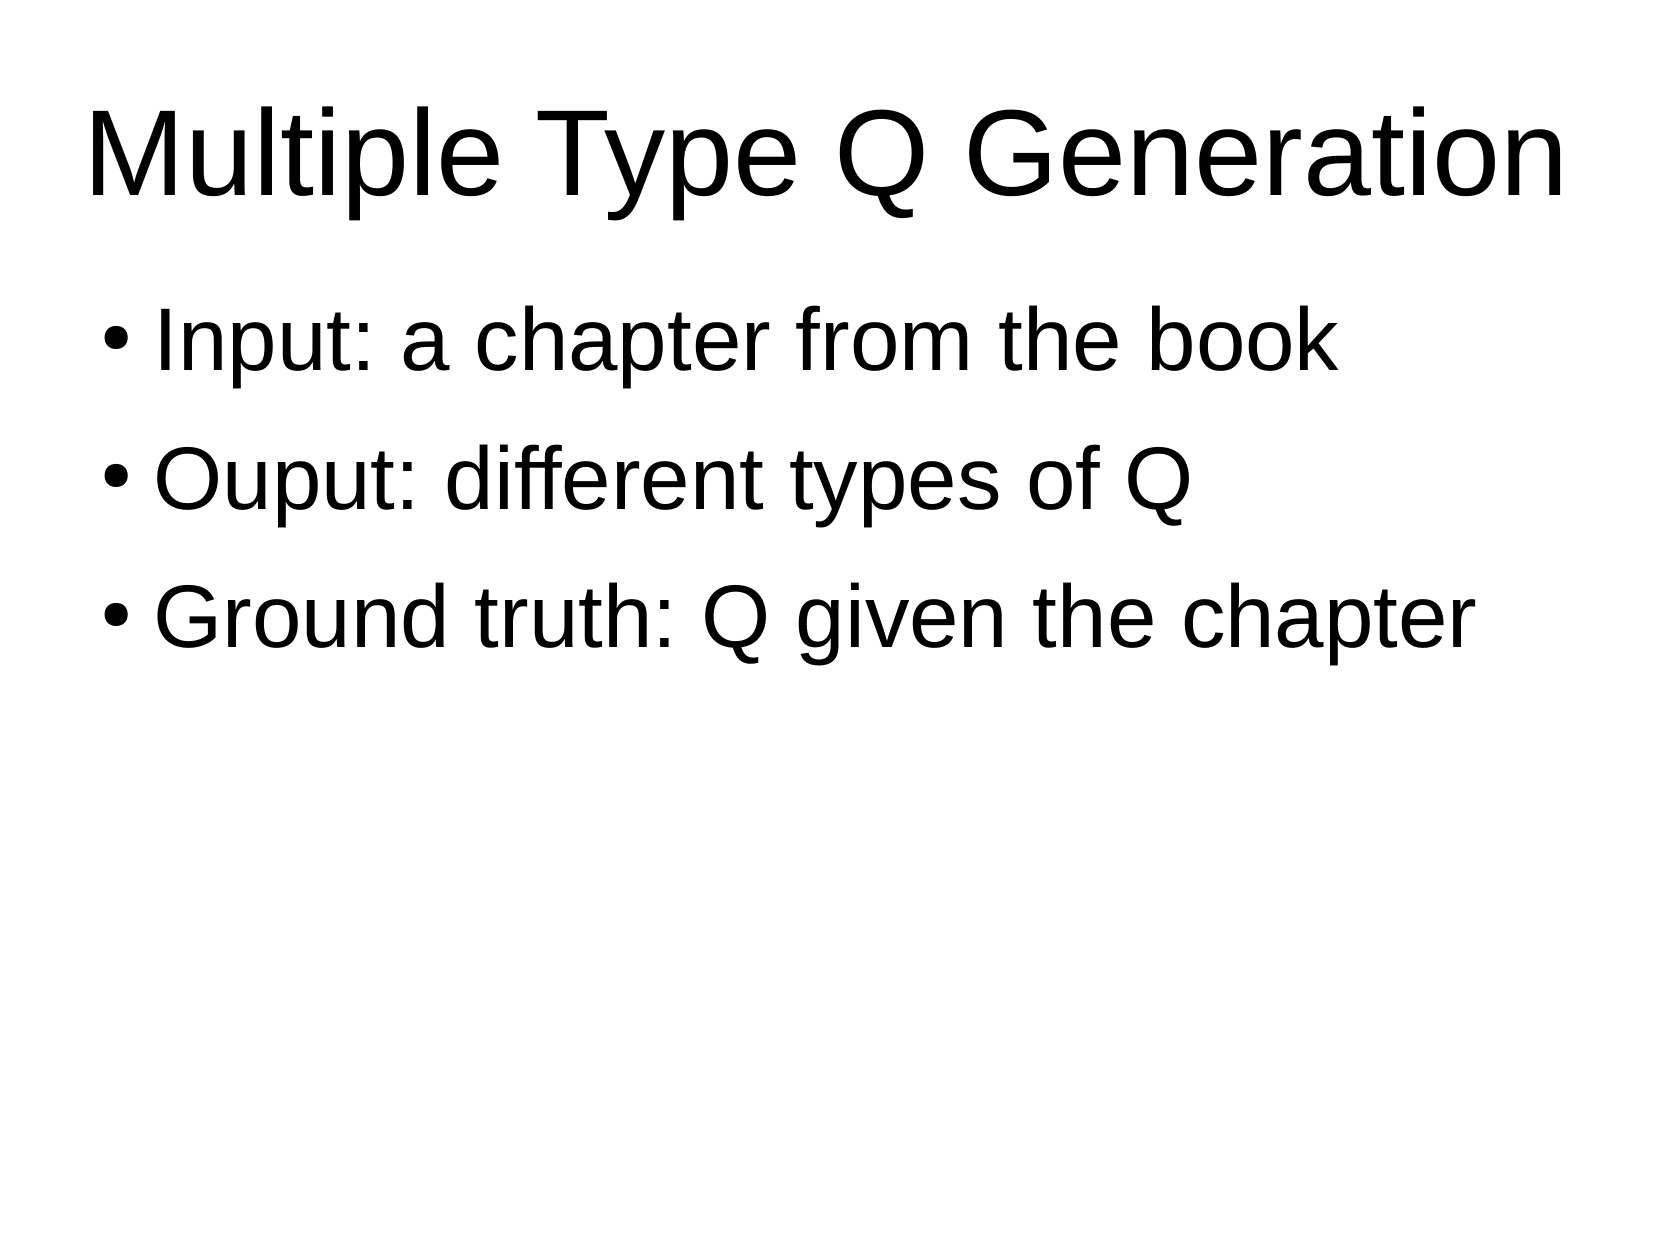

# Multiple Type Q Generation
Input: a chapter from the book
Ouput: different types of Q
Ground truth: Q given the chapter